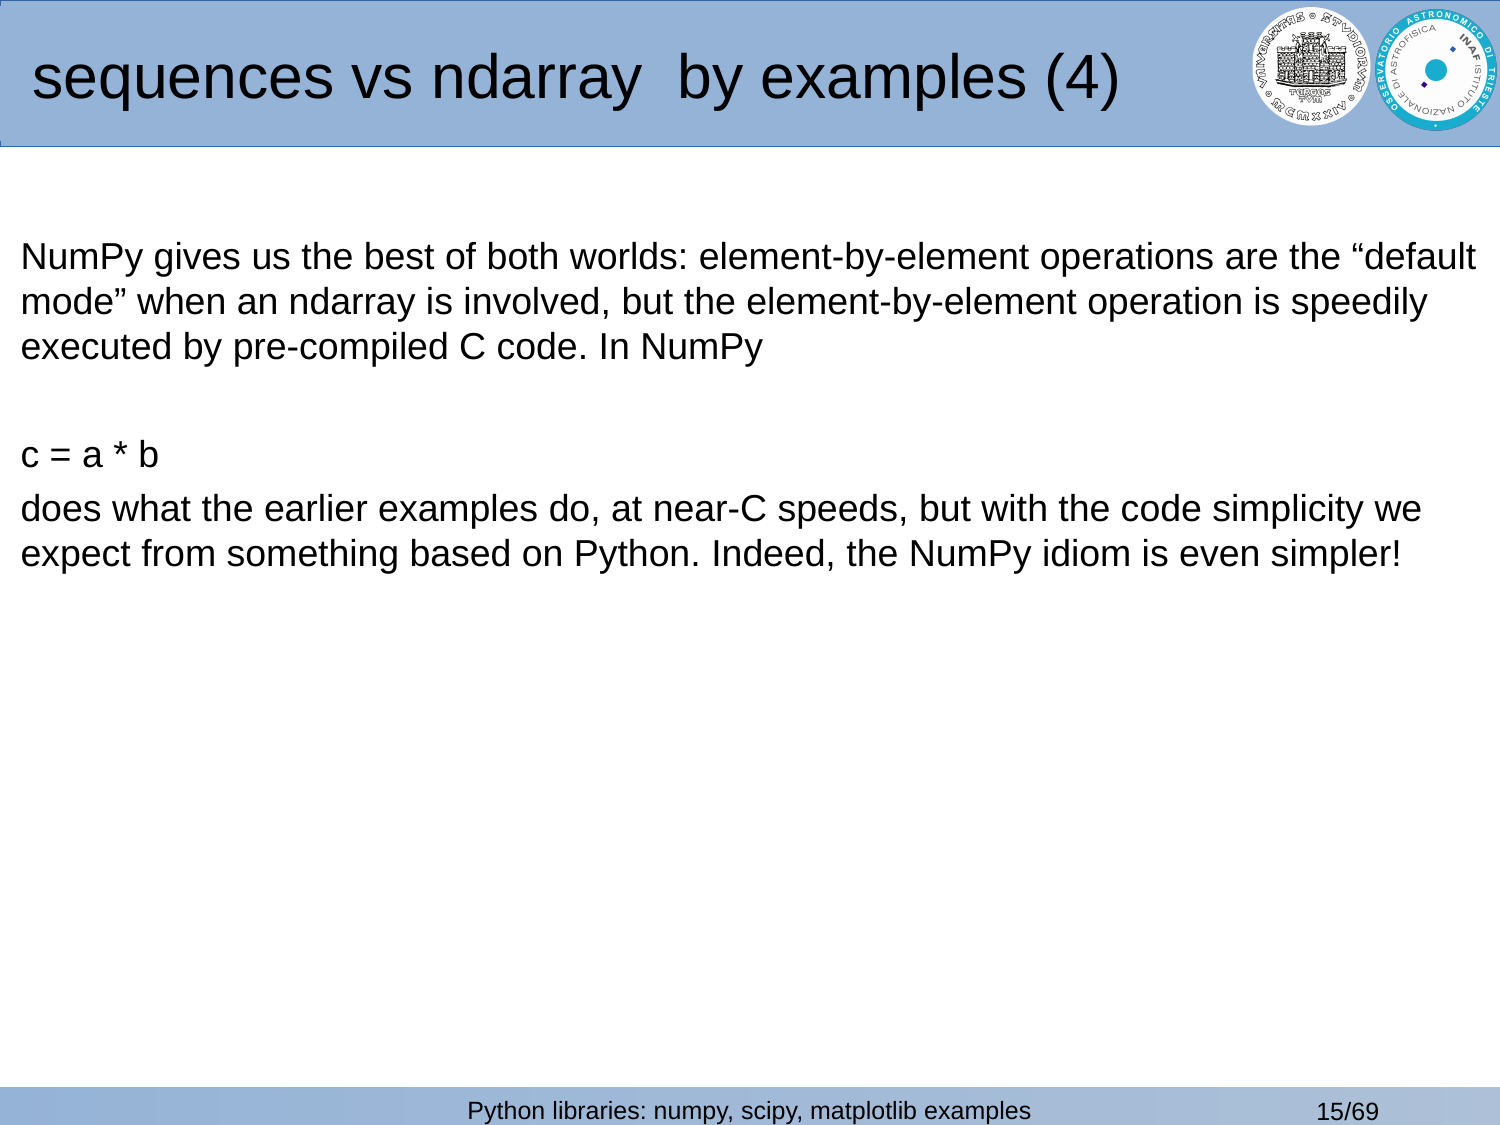

sequences vs ndarray by examples (4)
# NumPy gives us the best of both worlds: element-by-element operations are the “default mode” when an ndarray is involved, but the element-by-element operation is speedily executed by pre-compiled C code. In NumPy
c = a * b
does what the earlier examples do, at near-C speeds, but with the code simplicity we expect from something based on Python. Indeed, the NumPy idiom is even simpler!